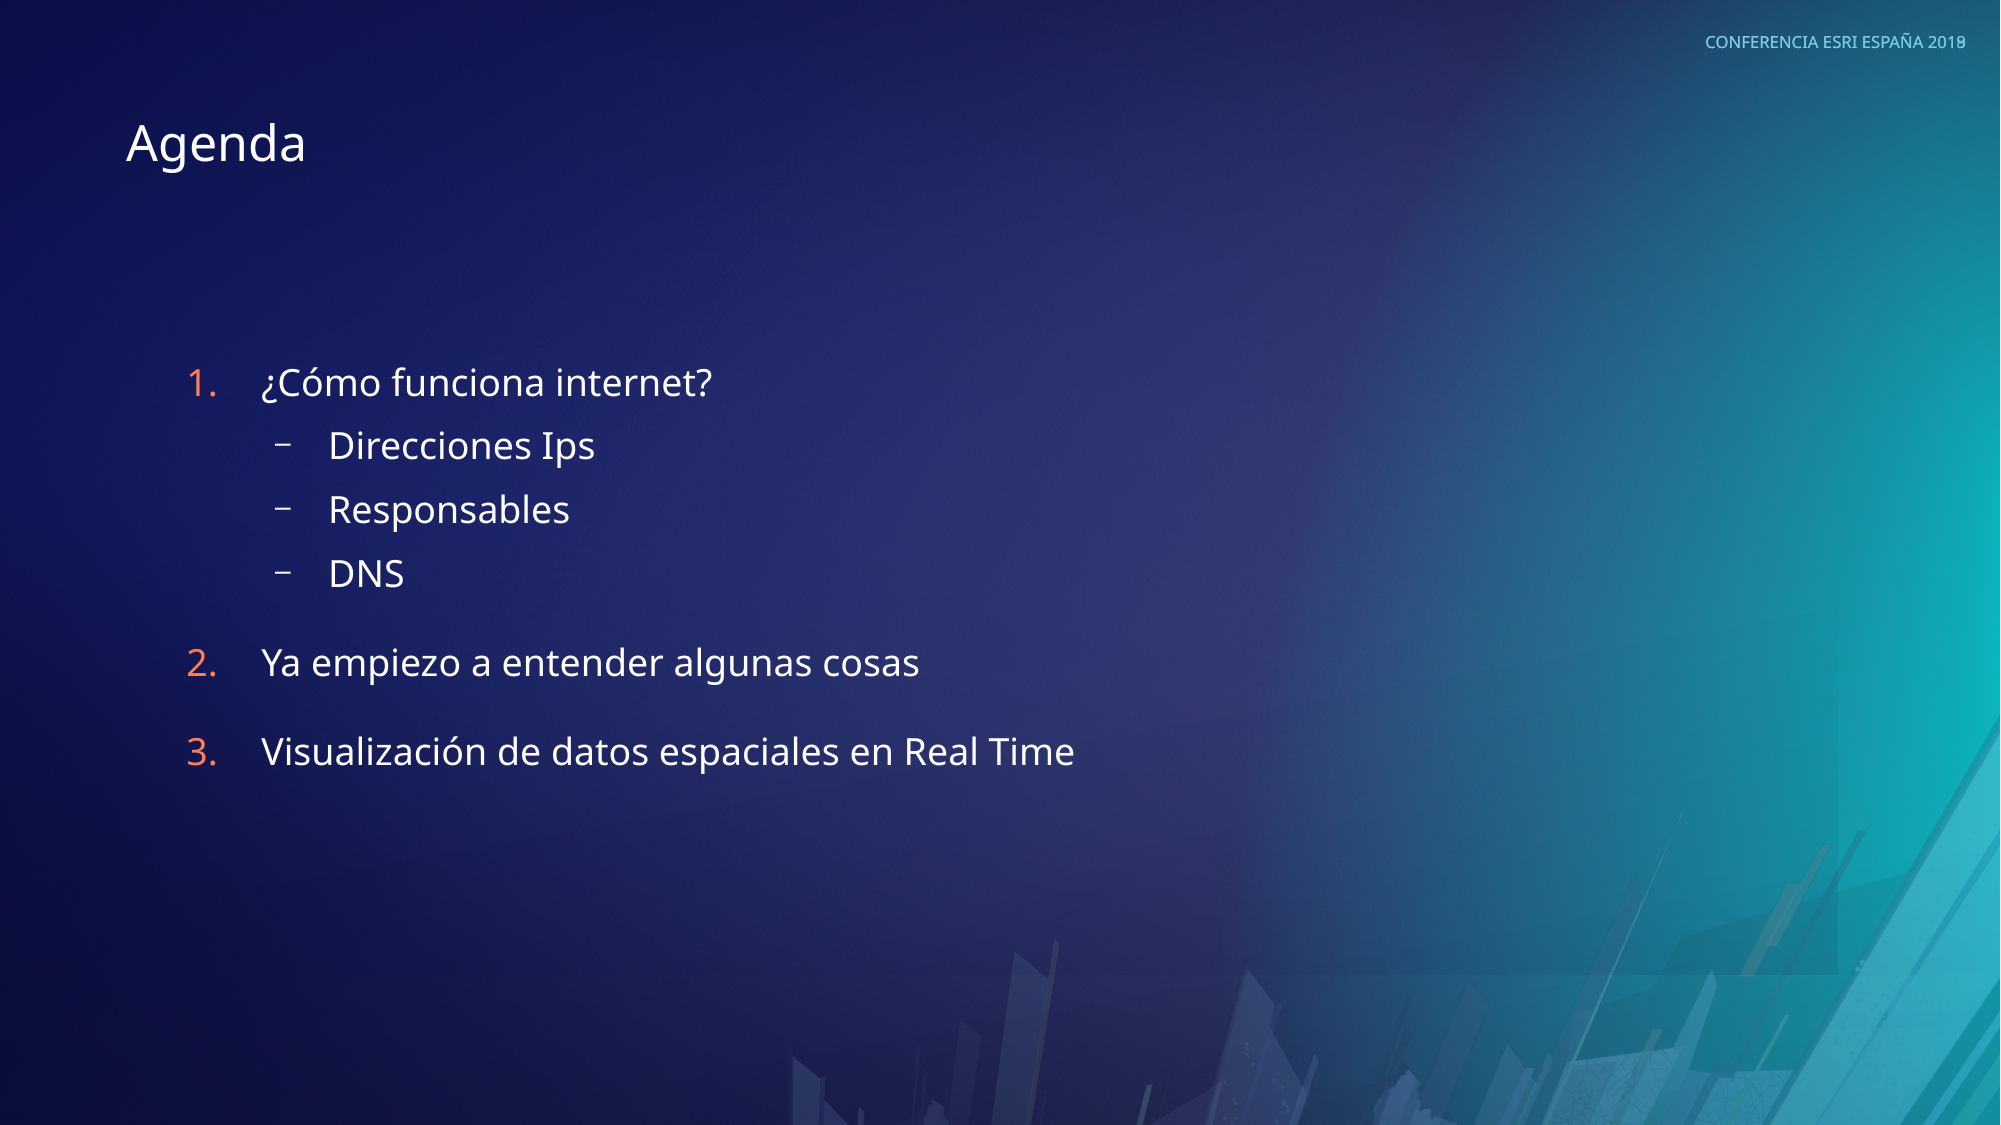

# ¿Cómo funciona internet?
Direcciones Ips
Responsables
DNS
Ya empiezo a entender algunas cosas
Visualización de datos espaciales en Real Time